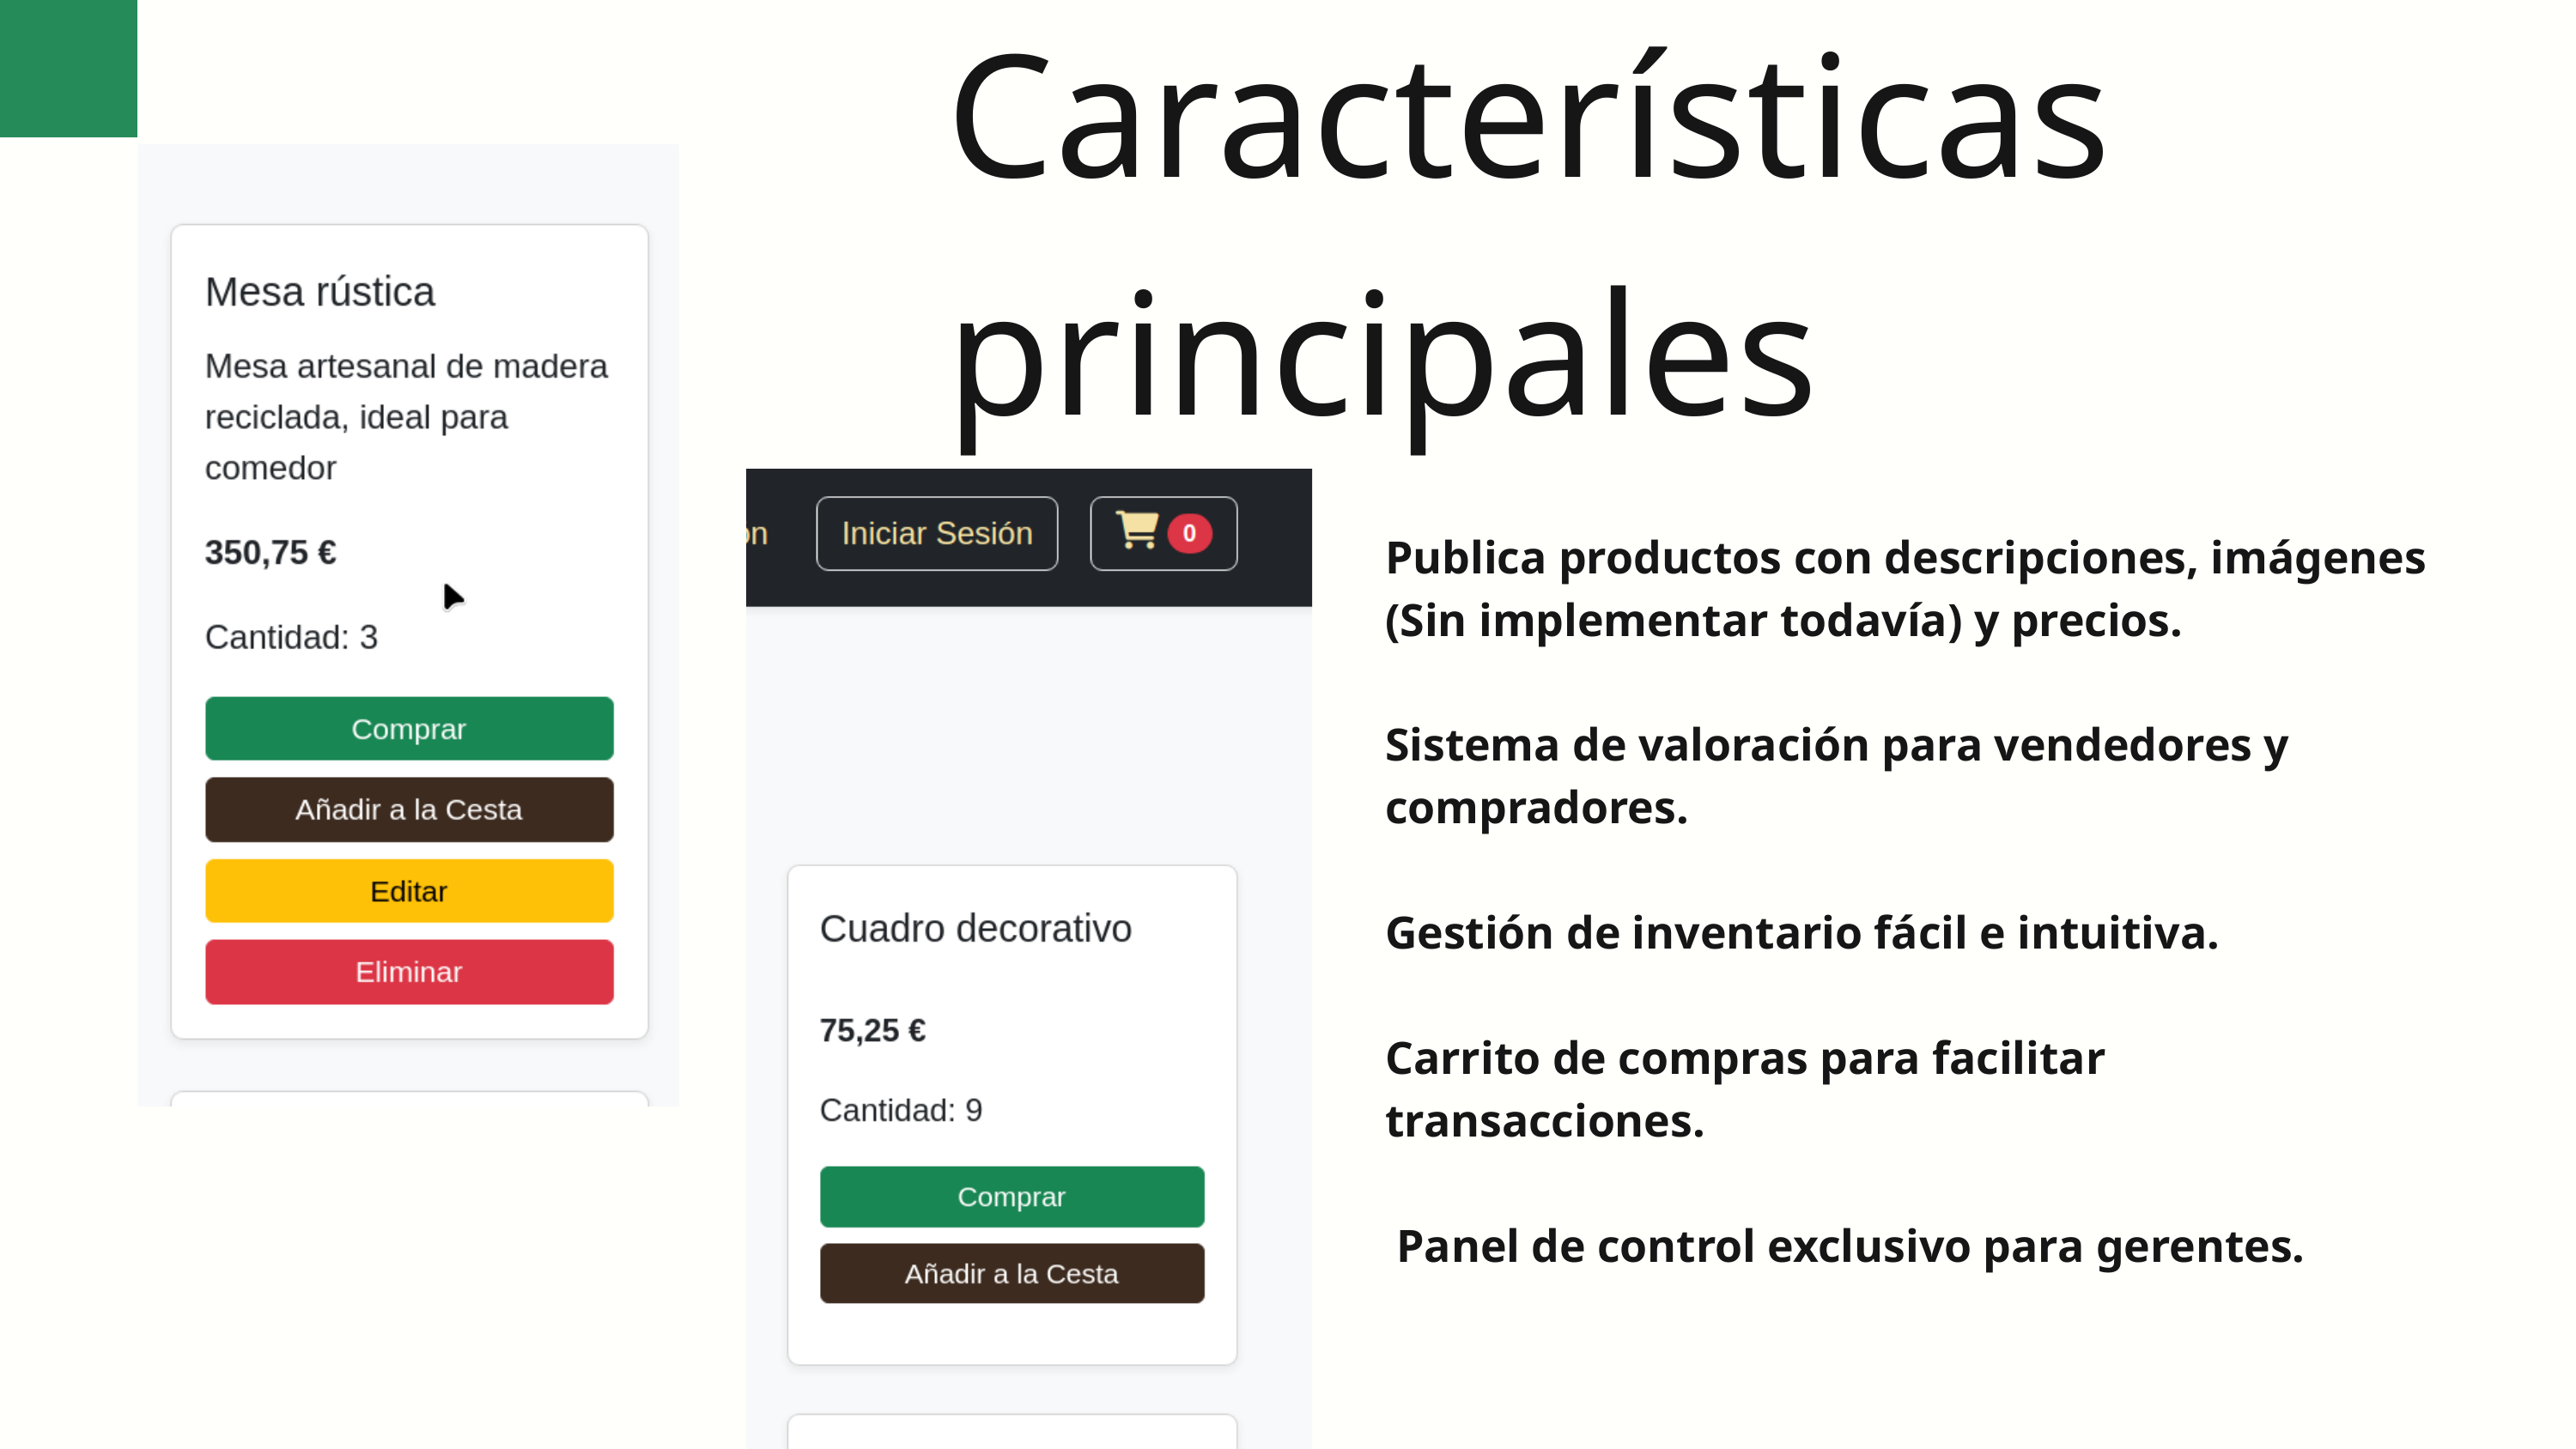

Características principales
Publica productos con descripciones, imágenes (Sin implementar todavía) y precios.
Sistema de valoración para vendedores y compradores.
Gestión de inventario fácil e intuitiva.
Carrito de compras para facilitar transacciones.
 Panel de control exclusivo para gerentes.